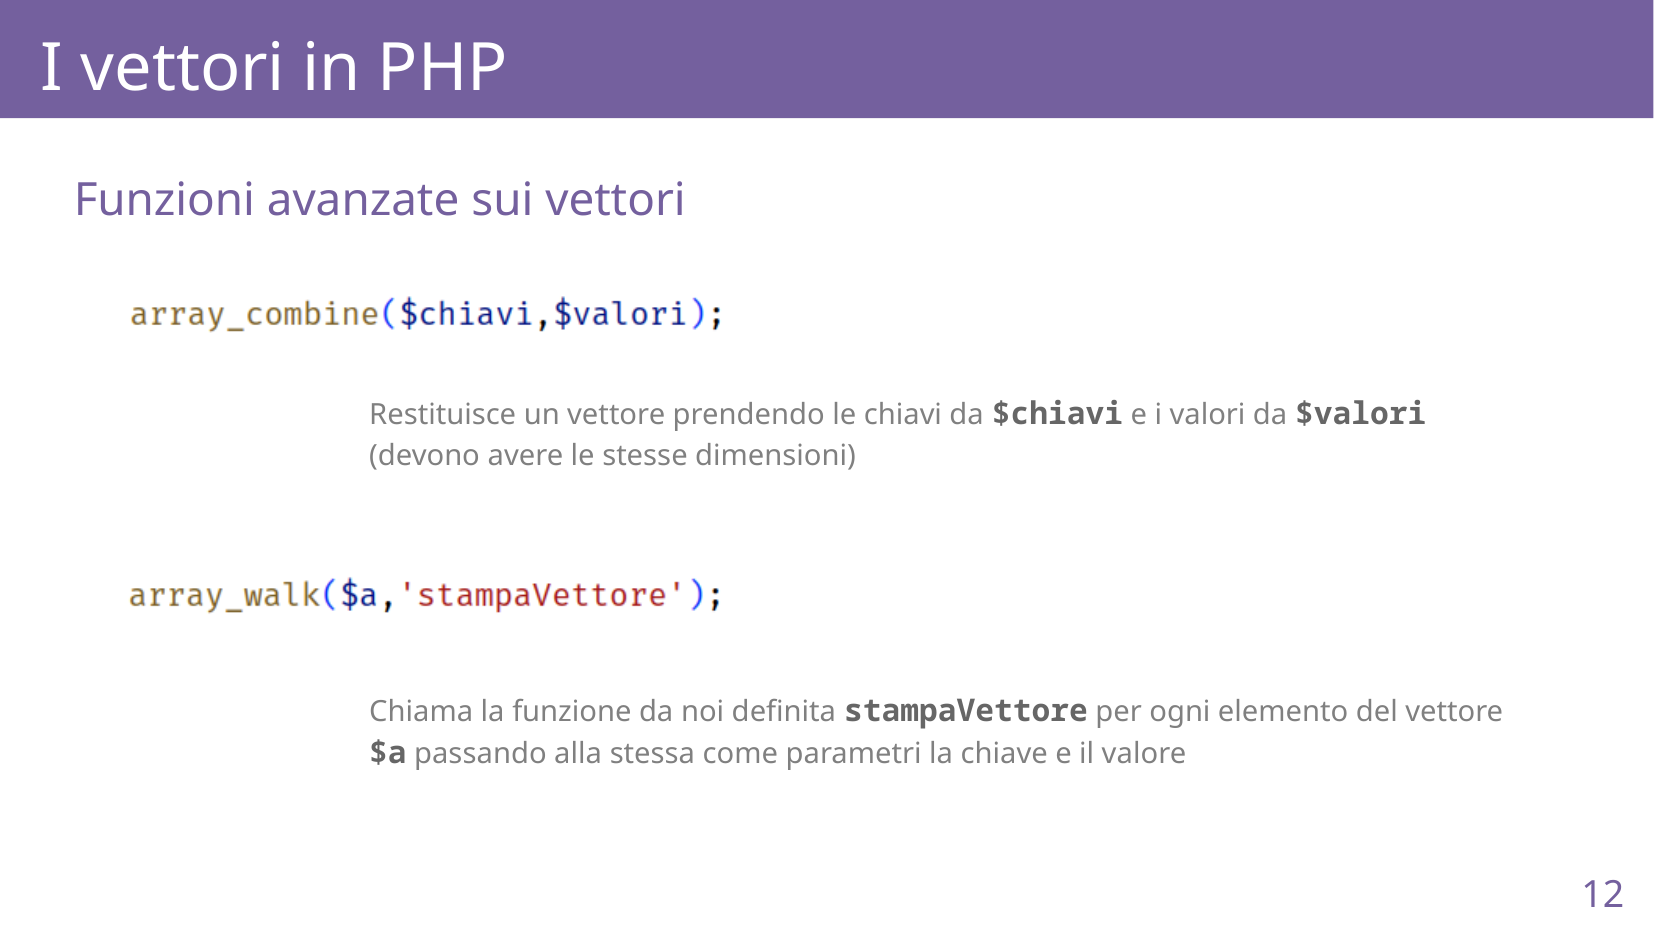

I vettori in PHP
Funzioni avanzate sui vettori
Restituisce un vettore prendendo le chiavi da $chiavi e i valori da $valori (devono avere le stesse dimensioni)
Chiama la funzione da noi definita stampaVettore per ogni elemento del vettore $a passando alla stessa come parametri la chiave e il valore